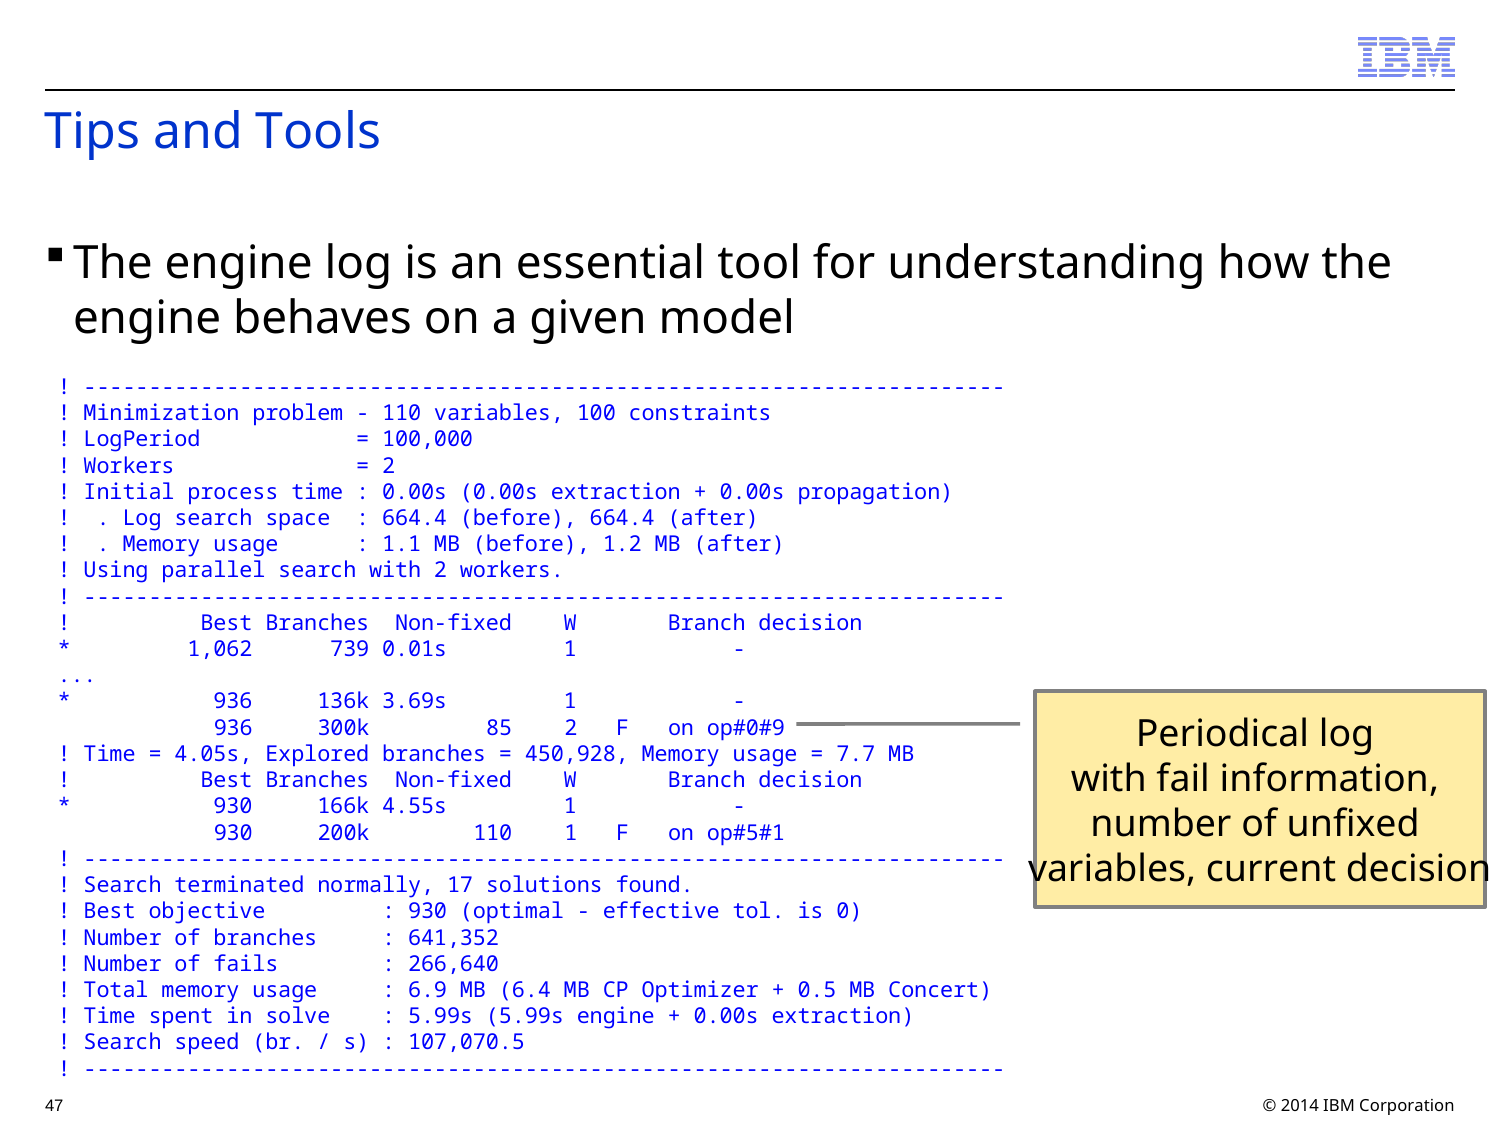

# Tips and Tools
The engine log is an essential tool for understanding how the engine behaves on a given model
 ! -----------------------------------------------------------------------
 ! Minimization problem - 110 variables, 100 constraints
 ! LogPeriod = 100,000
 ! Workers = 2
 ! Initial process time : 0.00s (0.00s extraction + 0.00s propagation)
 ! . Log search space : 664.4 (before), 664.4 (after)
 ! . Memory usage : 1.1 MB (before), 1.2 MB (after)
 ! Using parallel search with 2 workers.
 ! -----------------------------------------------------------------------
 ! Best Branches Non-fixed W Branch decision
 * 1,062 739 0.01s 1 -
 ...
 * 936 136k 3.69s 1 -
 936 300k 85 2 F on op#0#9
 ! Time = 4.05s, Explored branches = 450,928, Memory usage = 7.7 MB
 ! Best Branches Non-fixed W Branch decision
 * 930 166k 4.55s 1 -
 930 200k 110 1 F on op#5#1
 ! -----------------------------------------------------------------------
 ! Search terminated normally, 17 solutions found.
 ! Best objective : 930 (optimal - effective tol. is 0)
 ! Number of branches : 641,352
 ! Number of fails : 266,640
 ! Total memory usage : 6.9 MB (6.4 MB CP Optimizer + 0.5 MB Concert)
 ! Time spent in solve : 5.99s (5.99s engine + 0.00s extraction)
 ! Search speed (br. / s) : 107,070.5
 ! -----------------------------------------------------------------------
Periodical log
with fail information,
number of unfixed
variables, current decision
47